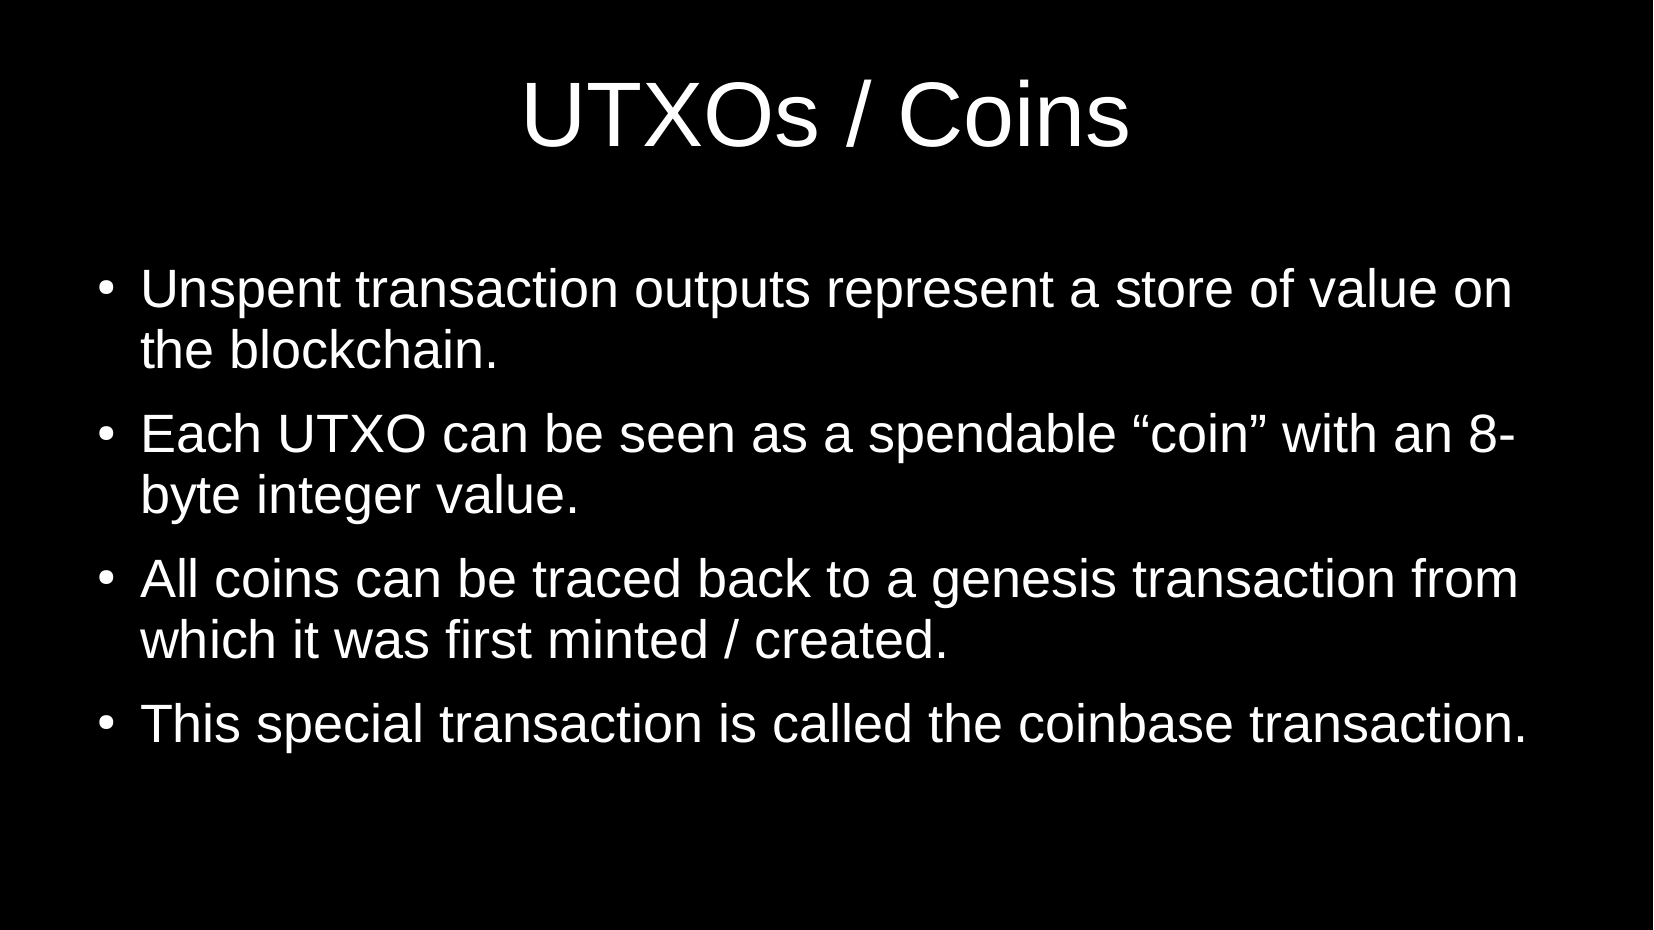

# UTXOs / Coins
Unspent transaction outputs represent a store of value on the blockchain.
Each UTXO can be seen as a spendable “coin” with an 8-byte integer value.
All coins can be traced back to a genesis transaction from which it was first minted / created.
This special transaction is called the coinbase transaction.